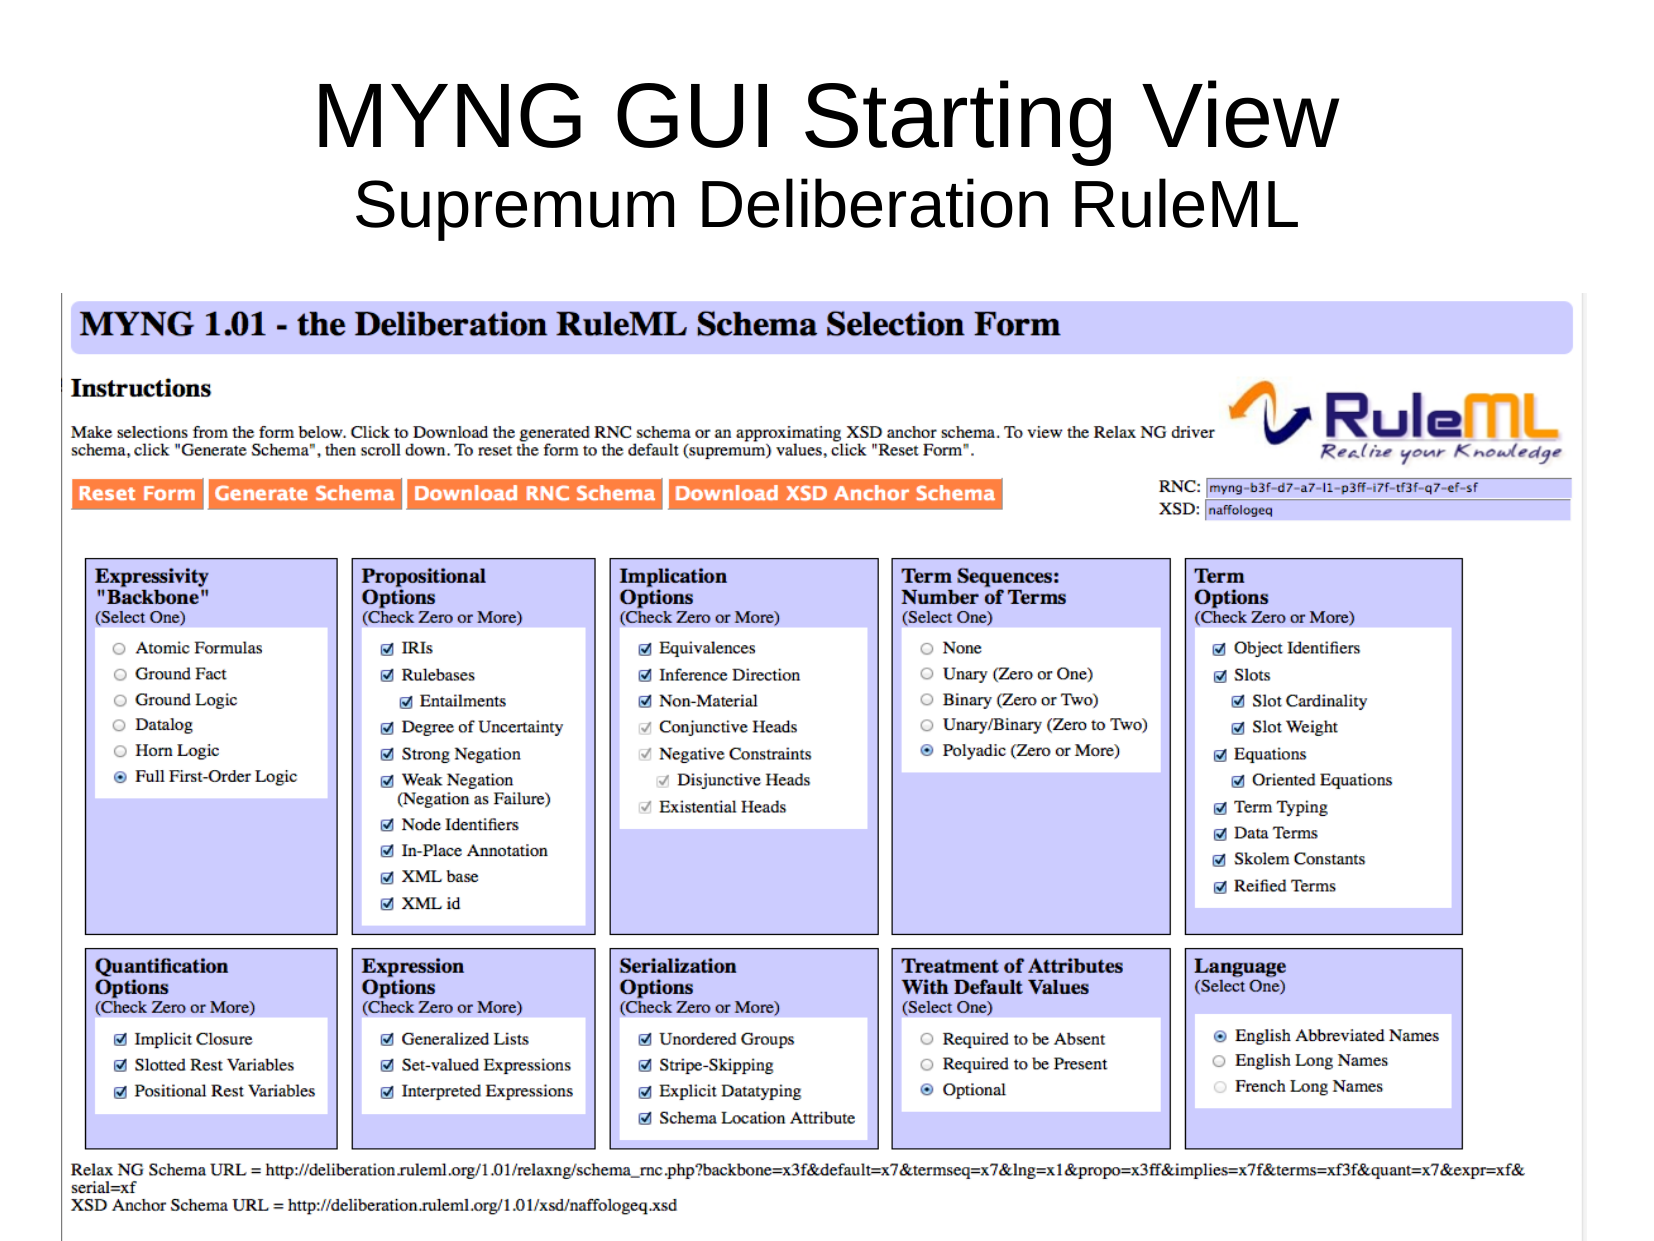

# MYNG GUI Starting View Supremum Deliberation RuleML